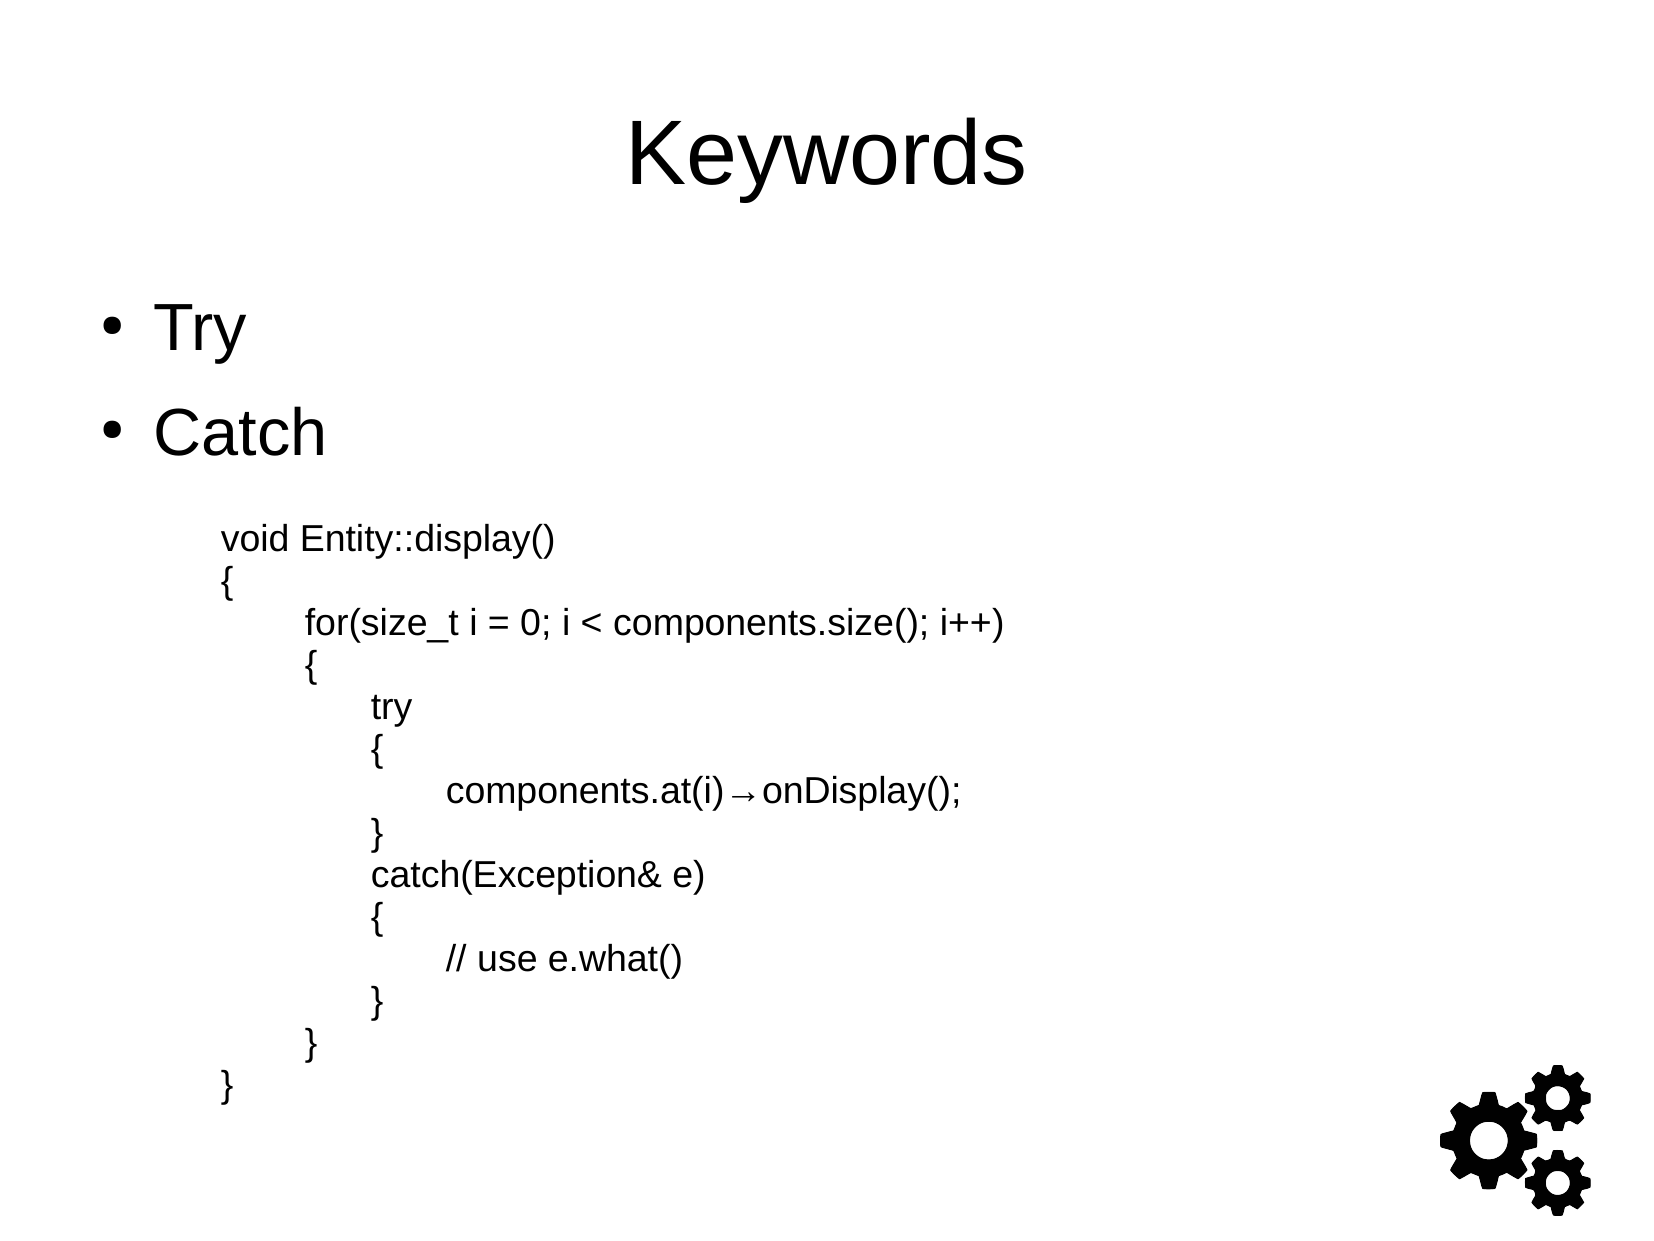

# Keywords
Try
Catch
void Entity::display()
{
 for(size_t i = 0; i < components.size(); i++)
 {
		try
		{
			components.at(i)→onDisplay();
		}
		catch(Exception& e)
		{
			// use e.what()
		}
 }
}